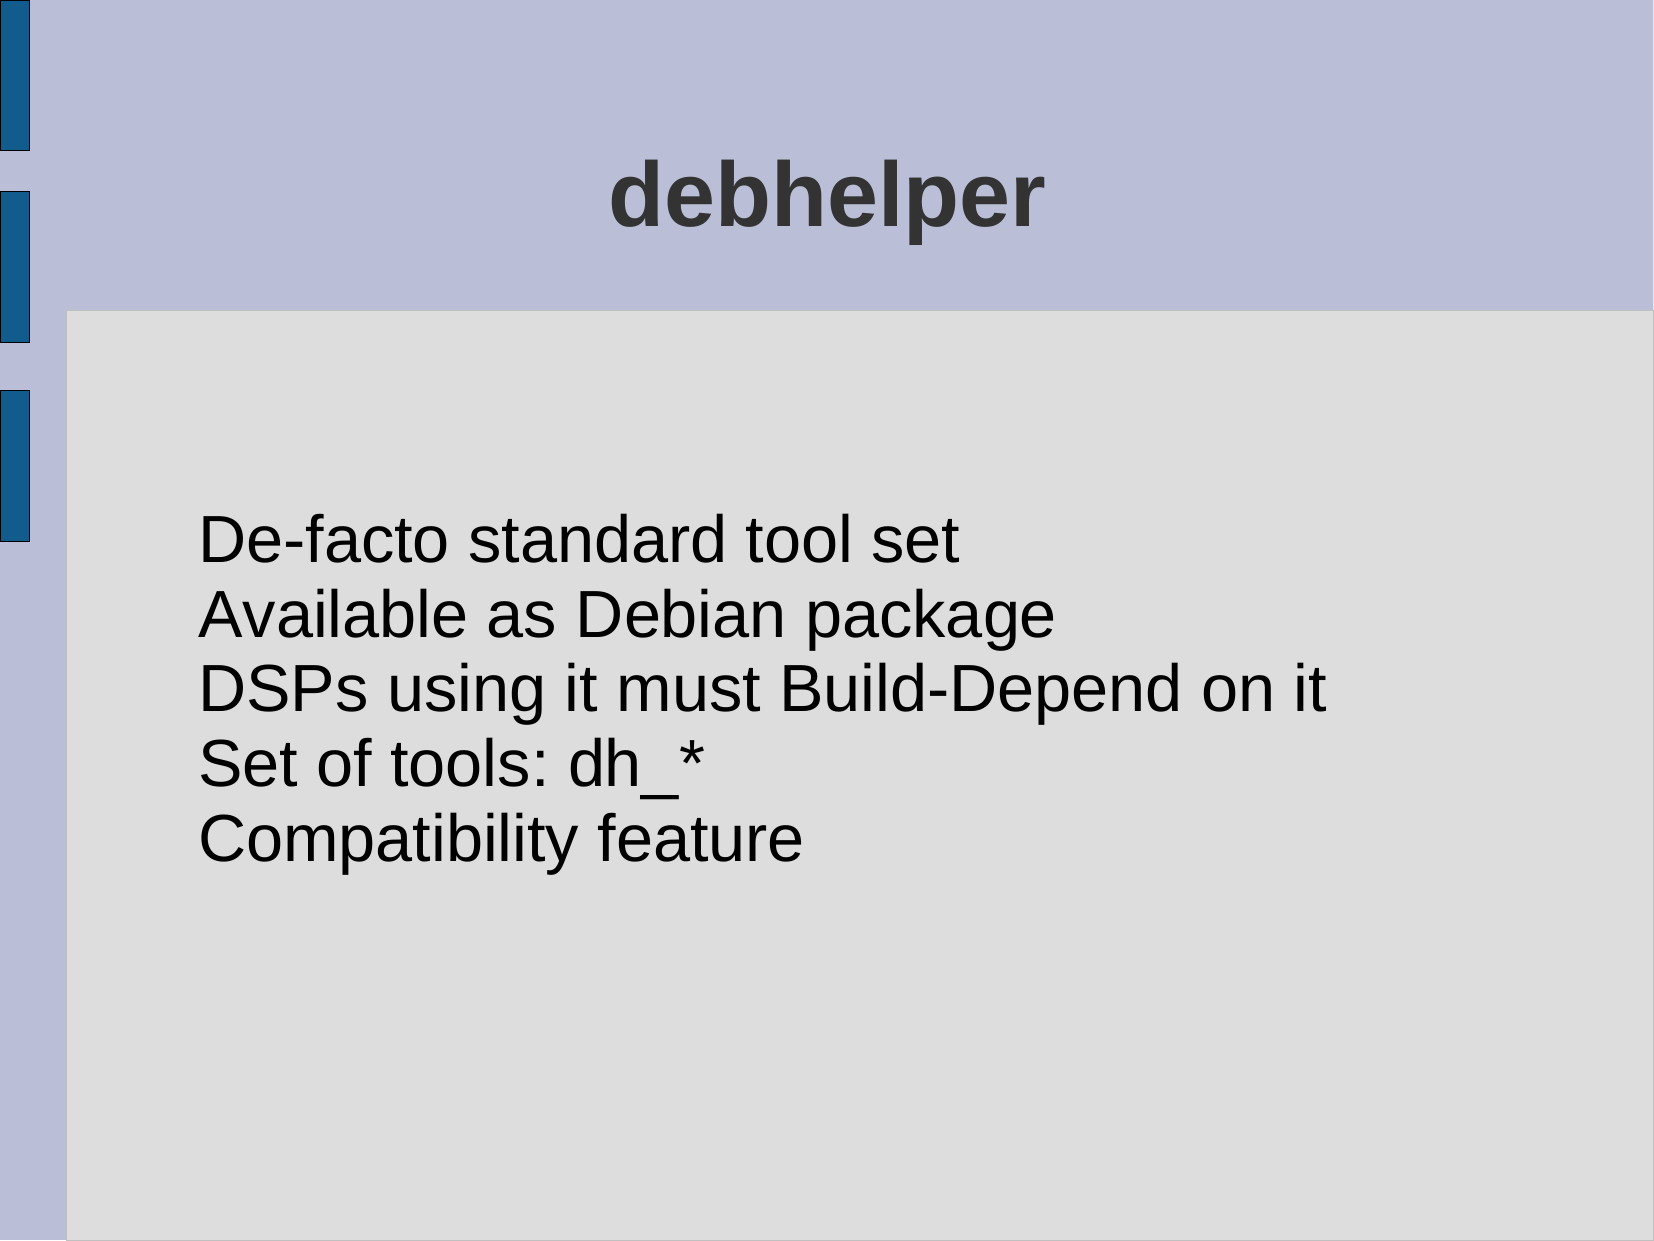

# debhelper
De-facto standard tool set
Available as Debian package
DSPs using it must Build-Depend on it
Set of tools: dh_*
Compatibility feature